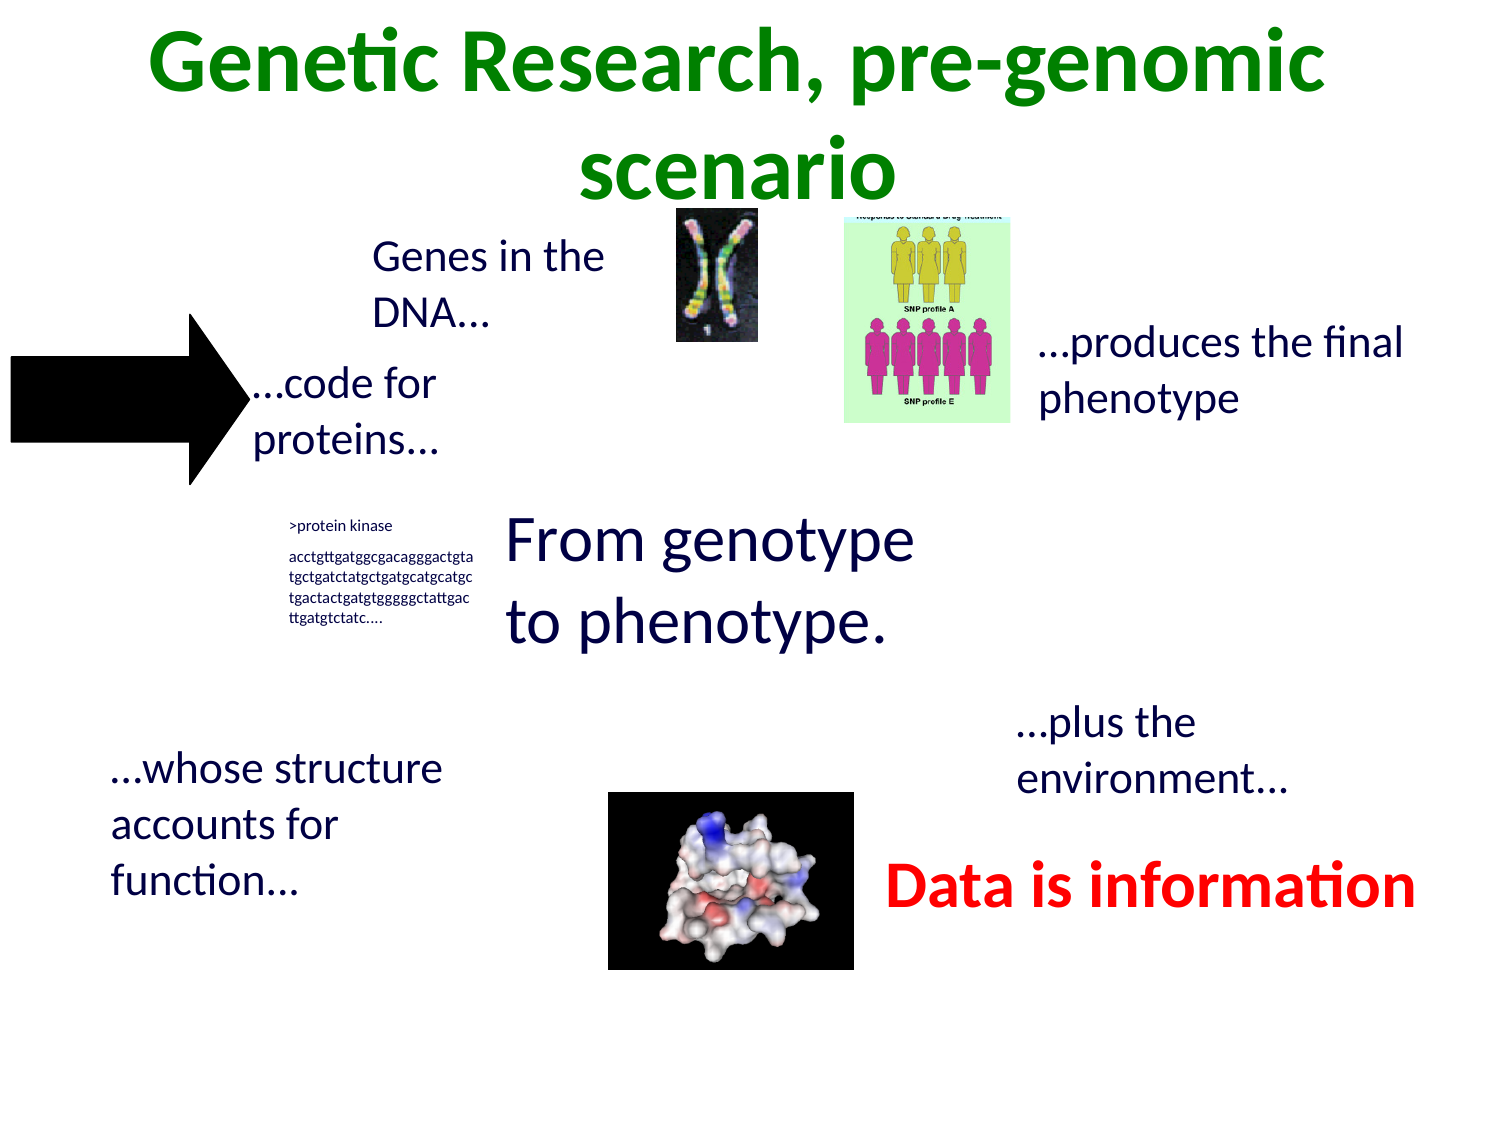

Genetic Research, pre-genomic scenario
Genes in the DNA...
…produces the final phenotype
…code for proteins...
From genotype to phenotype.
>protein kinase
acctgttgatggcgacagggactgtatgctgatctatgctgatgcatgcatgctgactactgatgtgggggctattgacttgatgtctatc....
…plus the environment...
…whose structure accounts for function...
Data is information